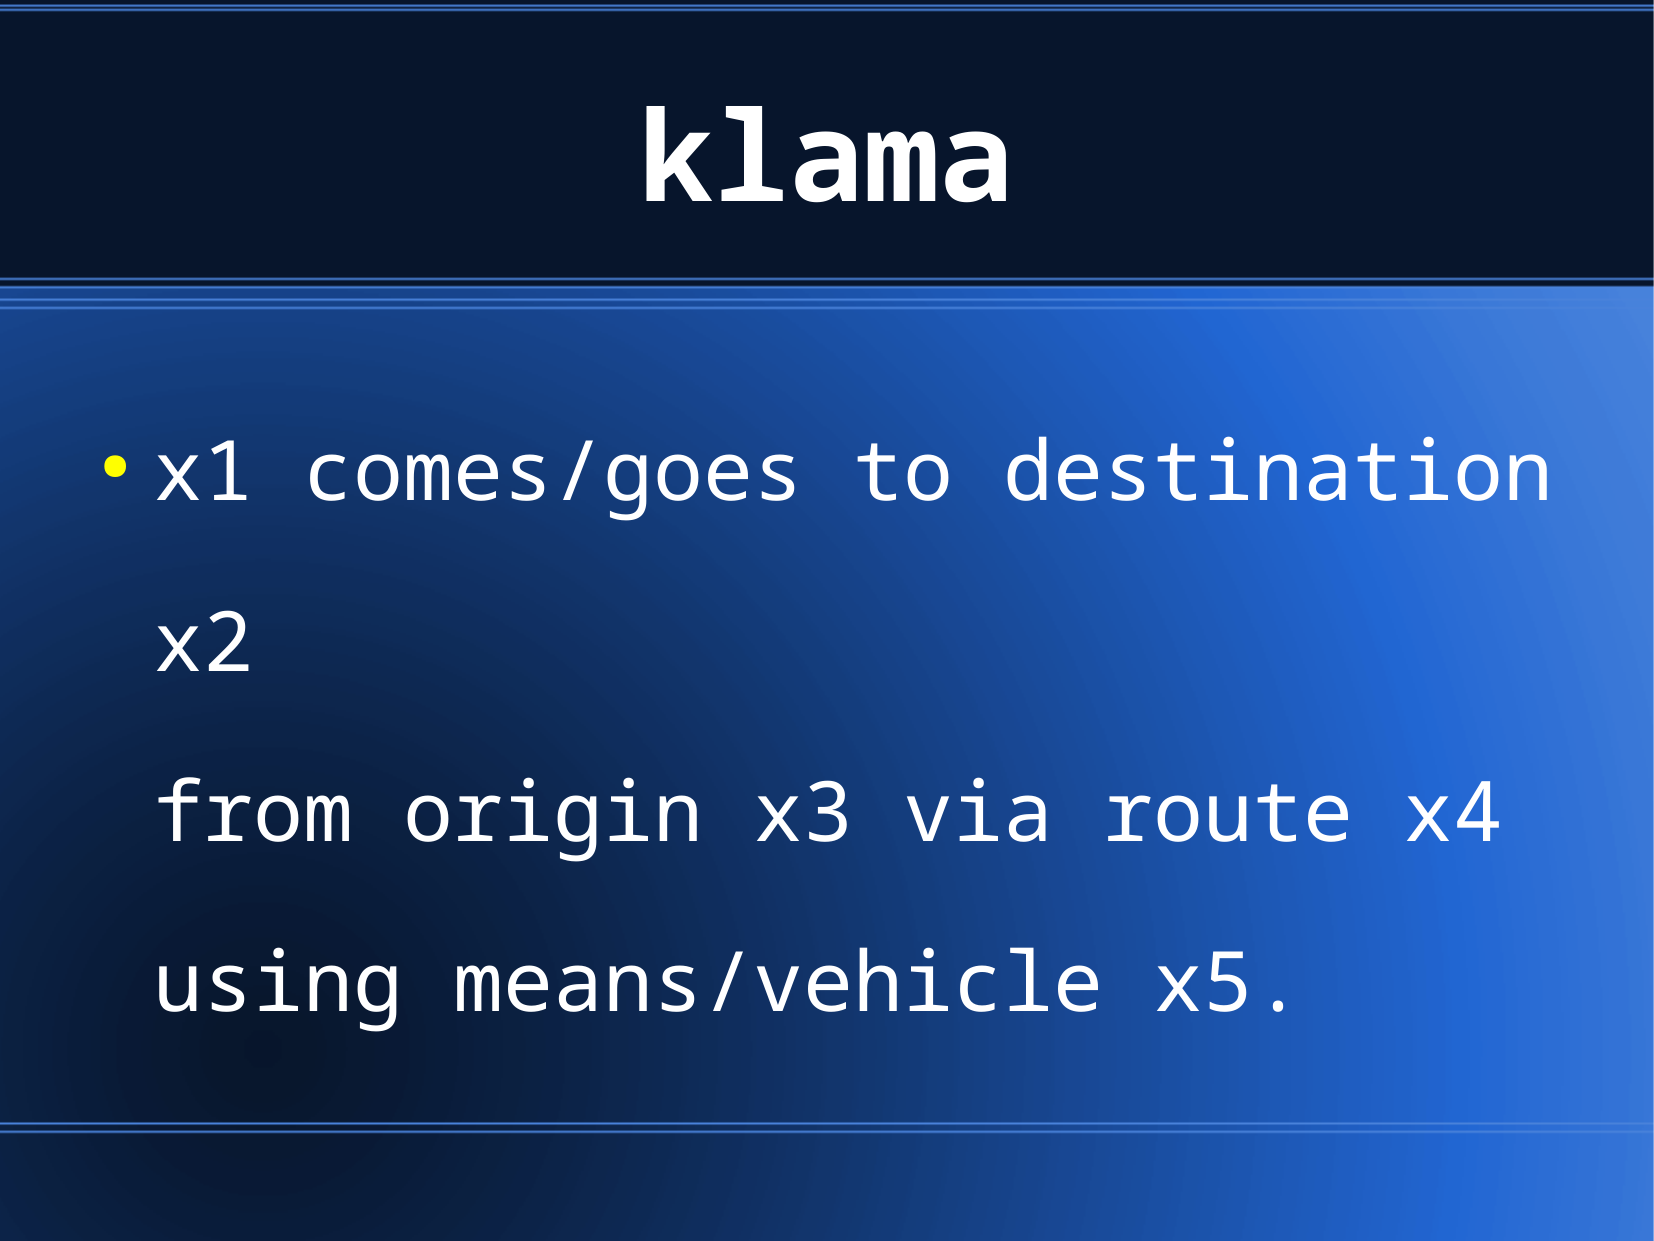

# klama
x1 comes/goes to destination x2
from origin x3 via route x4
using means/vehicle x5.